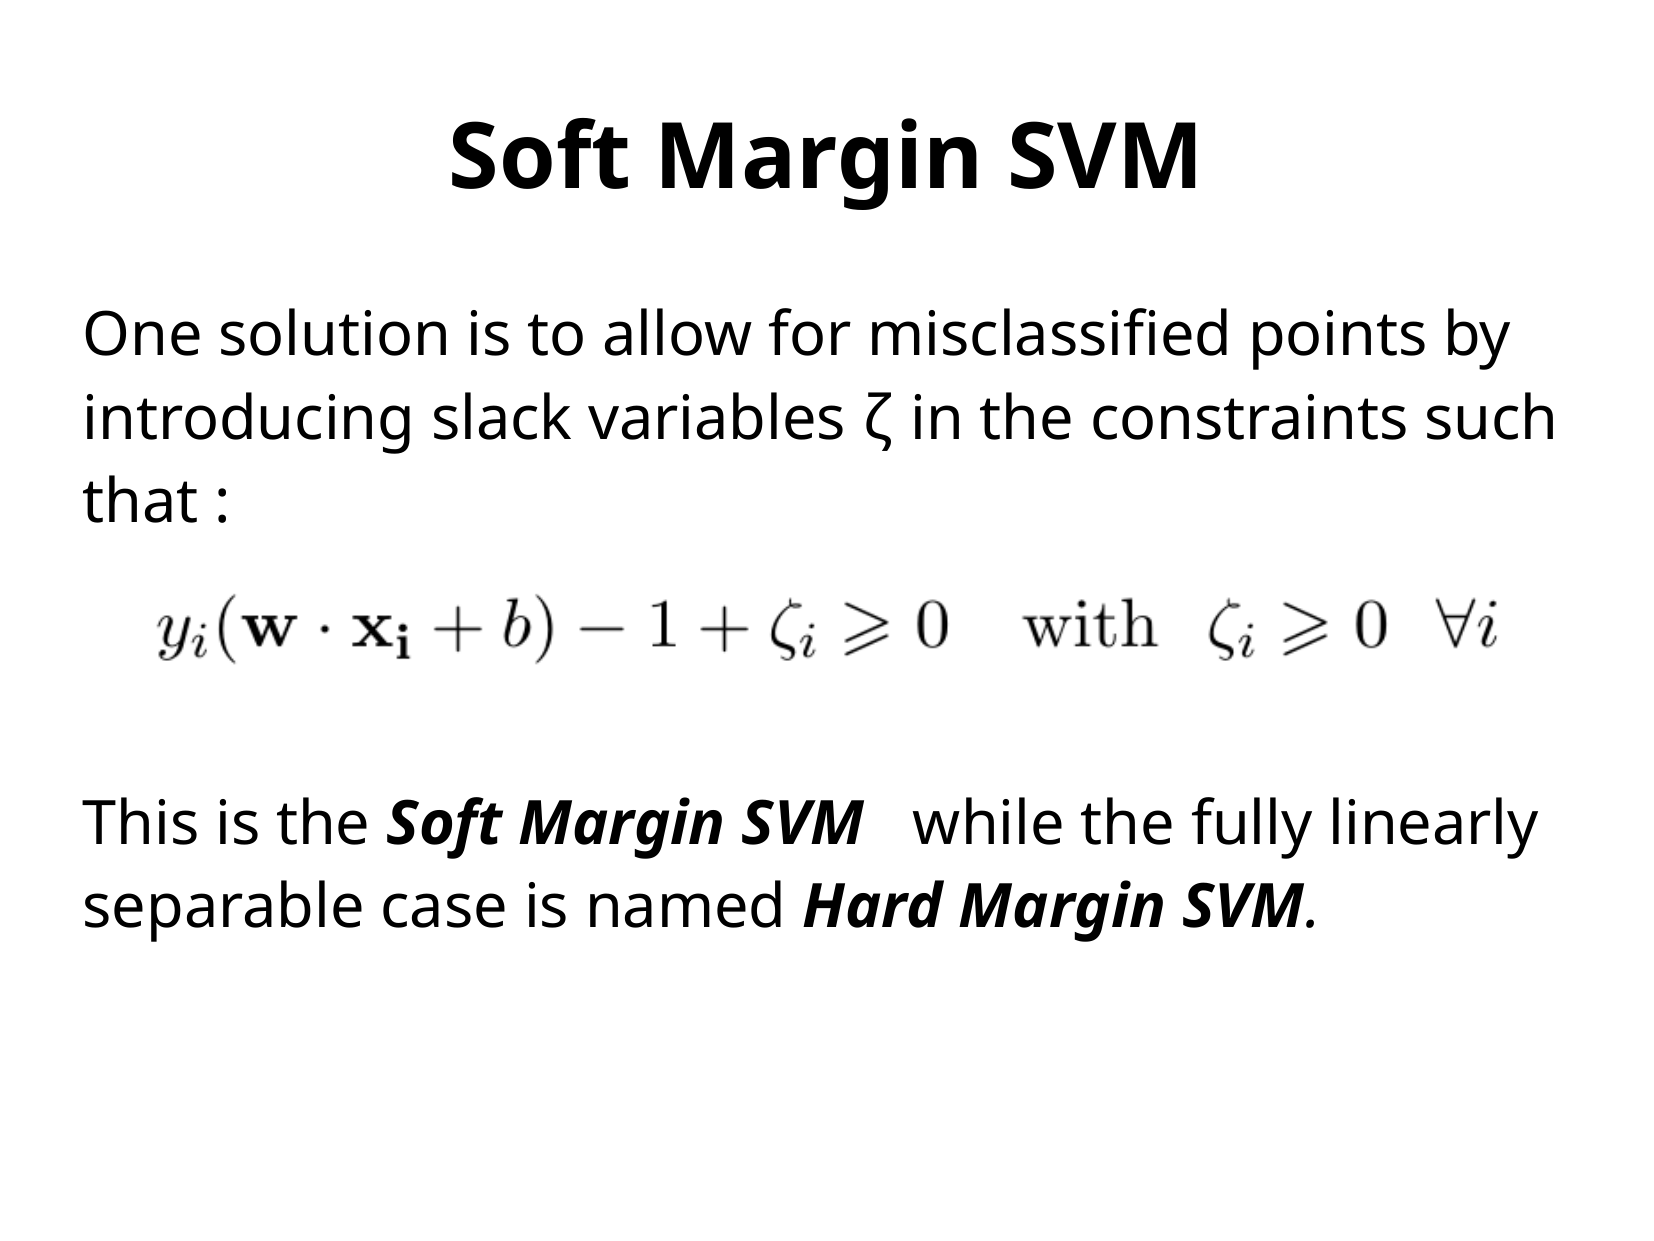

# Soft Margin SVM
One solution is to allow for misclassified points by introducing slack variables ζ in the constraints such that :
This is the Soft Margin SVM while the fully linearly separable case is named Hard Margin SVM.